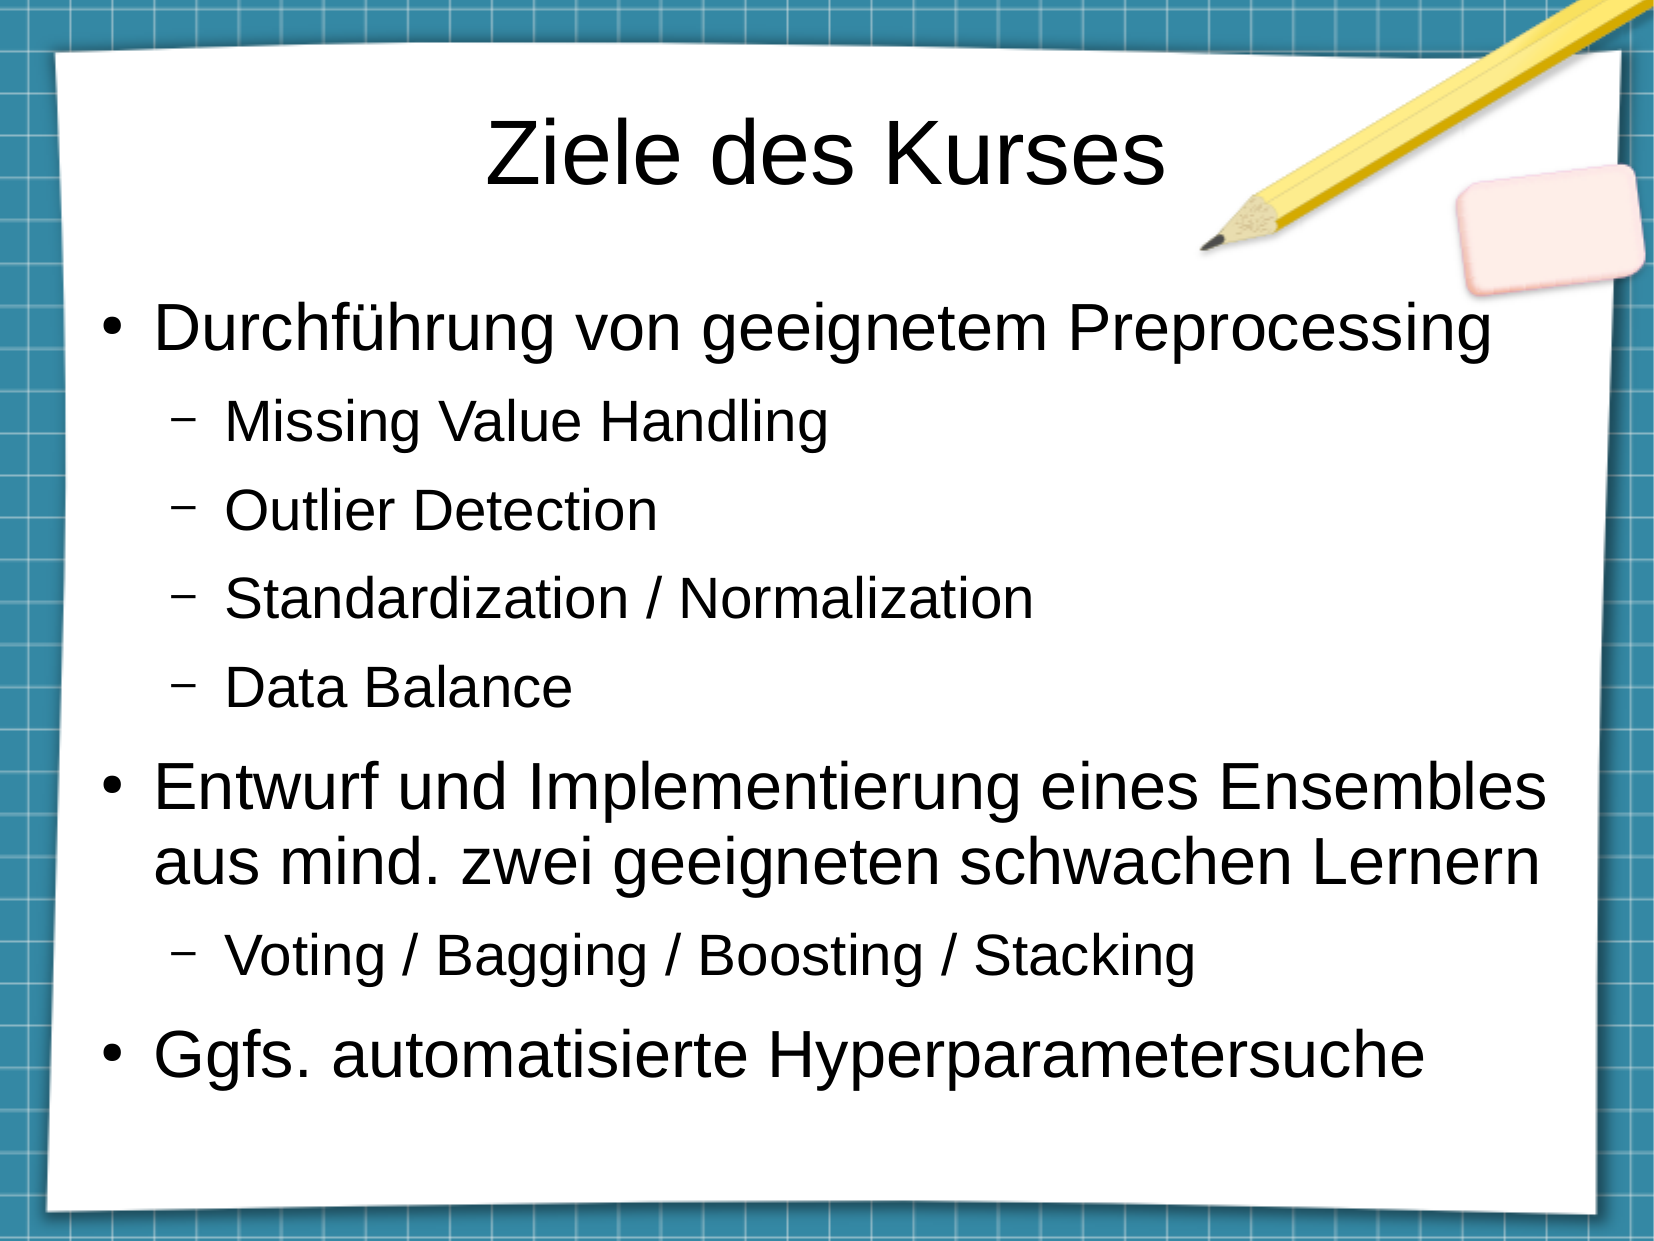

# Ziele des Kurses
Durchführung von geeignetem Preprocessing
Missing Value Handling
Outlier Detection
Standardization / Normalization
Data Balance
Entwurf und Implementierung eines Ensembles aus mind. zwei geeigneten schwachen Lernern
Voting / Bagging / Boosting / Stacking
Ggfs. automatisierte Hyperparametersuche